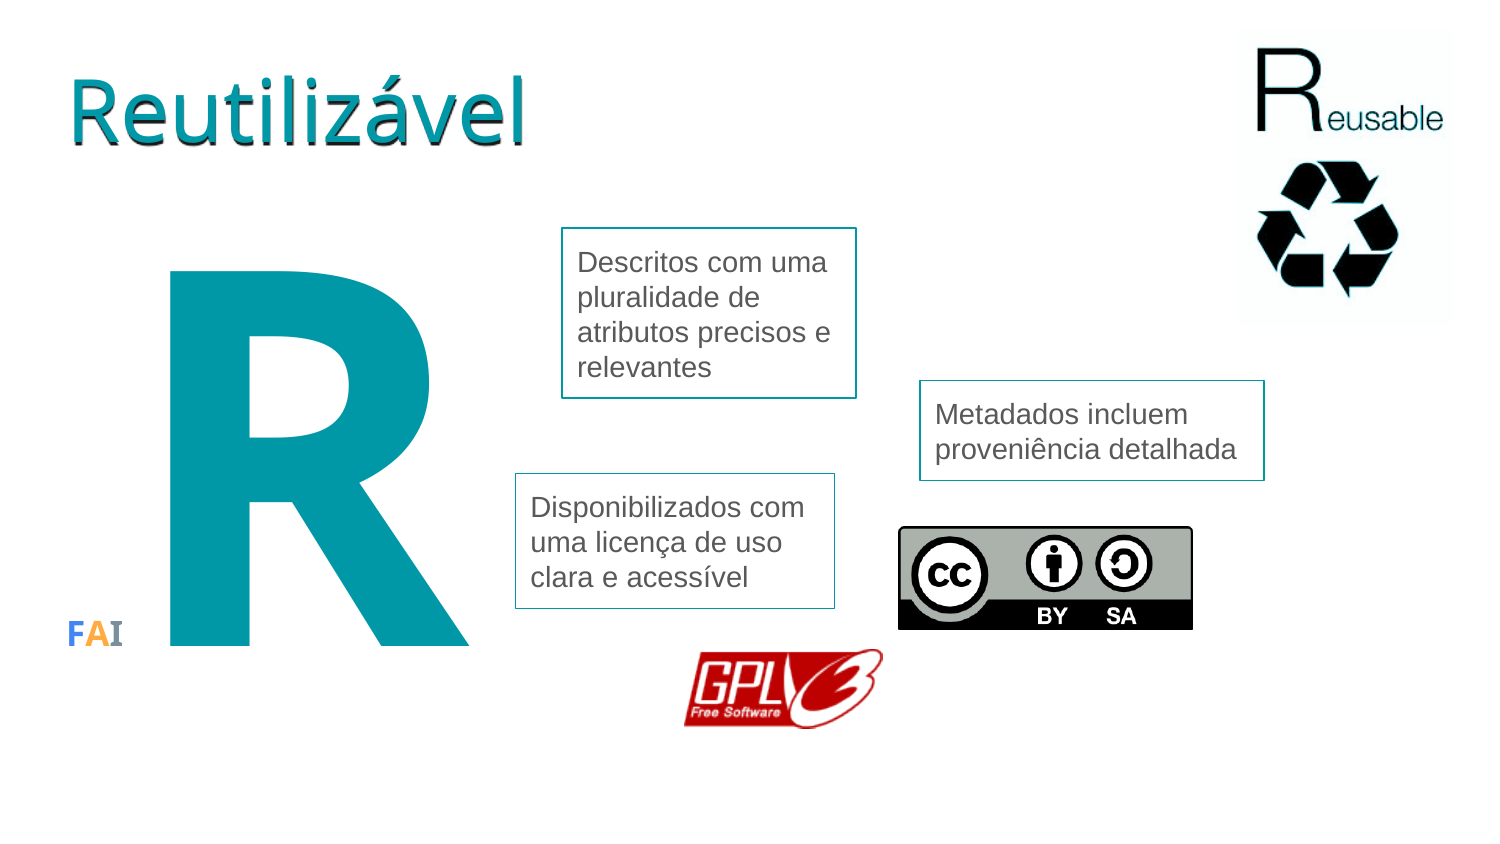

Reutilizável
# FAIR
Descritos com uma pluralidade de atributos precisos e relevantes
Metadados incluem proveniência detalhada
Disponibilizados com uma licença de uso clara e acessível